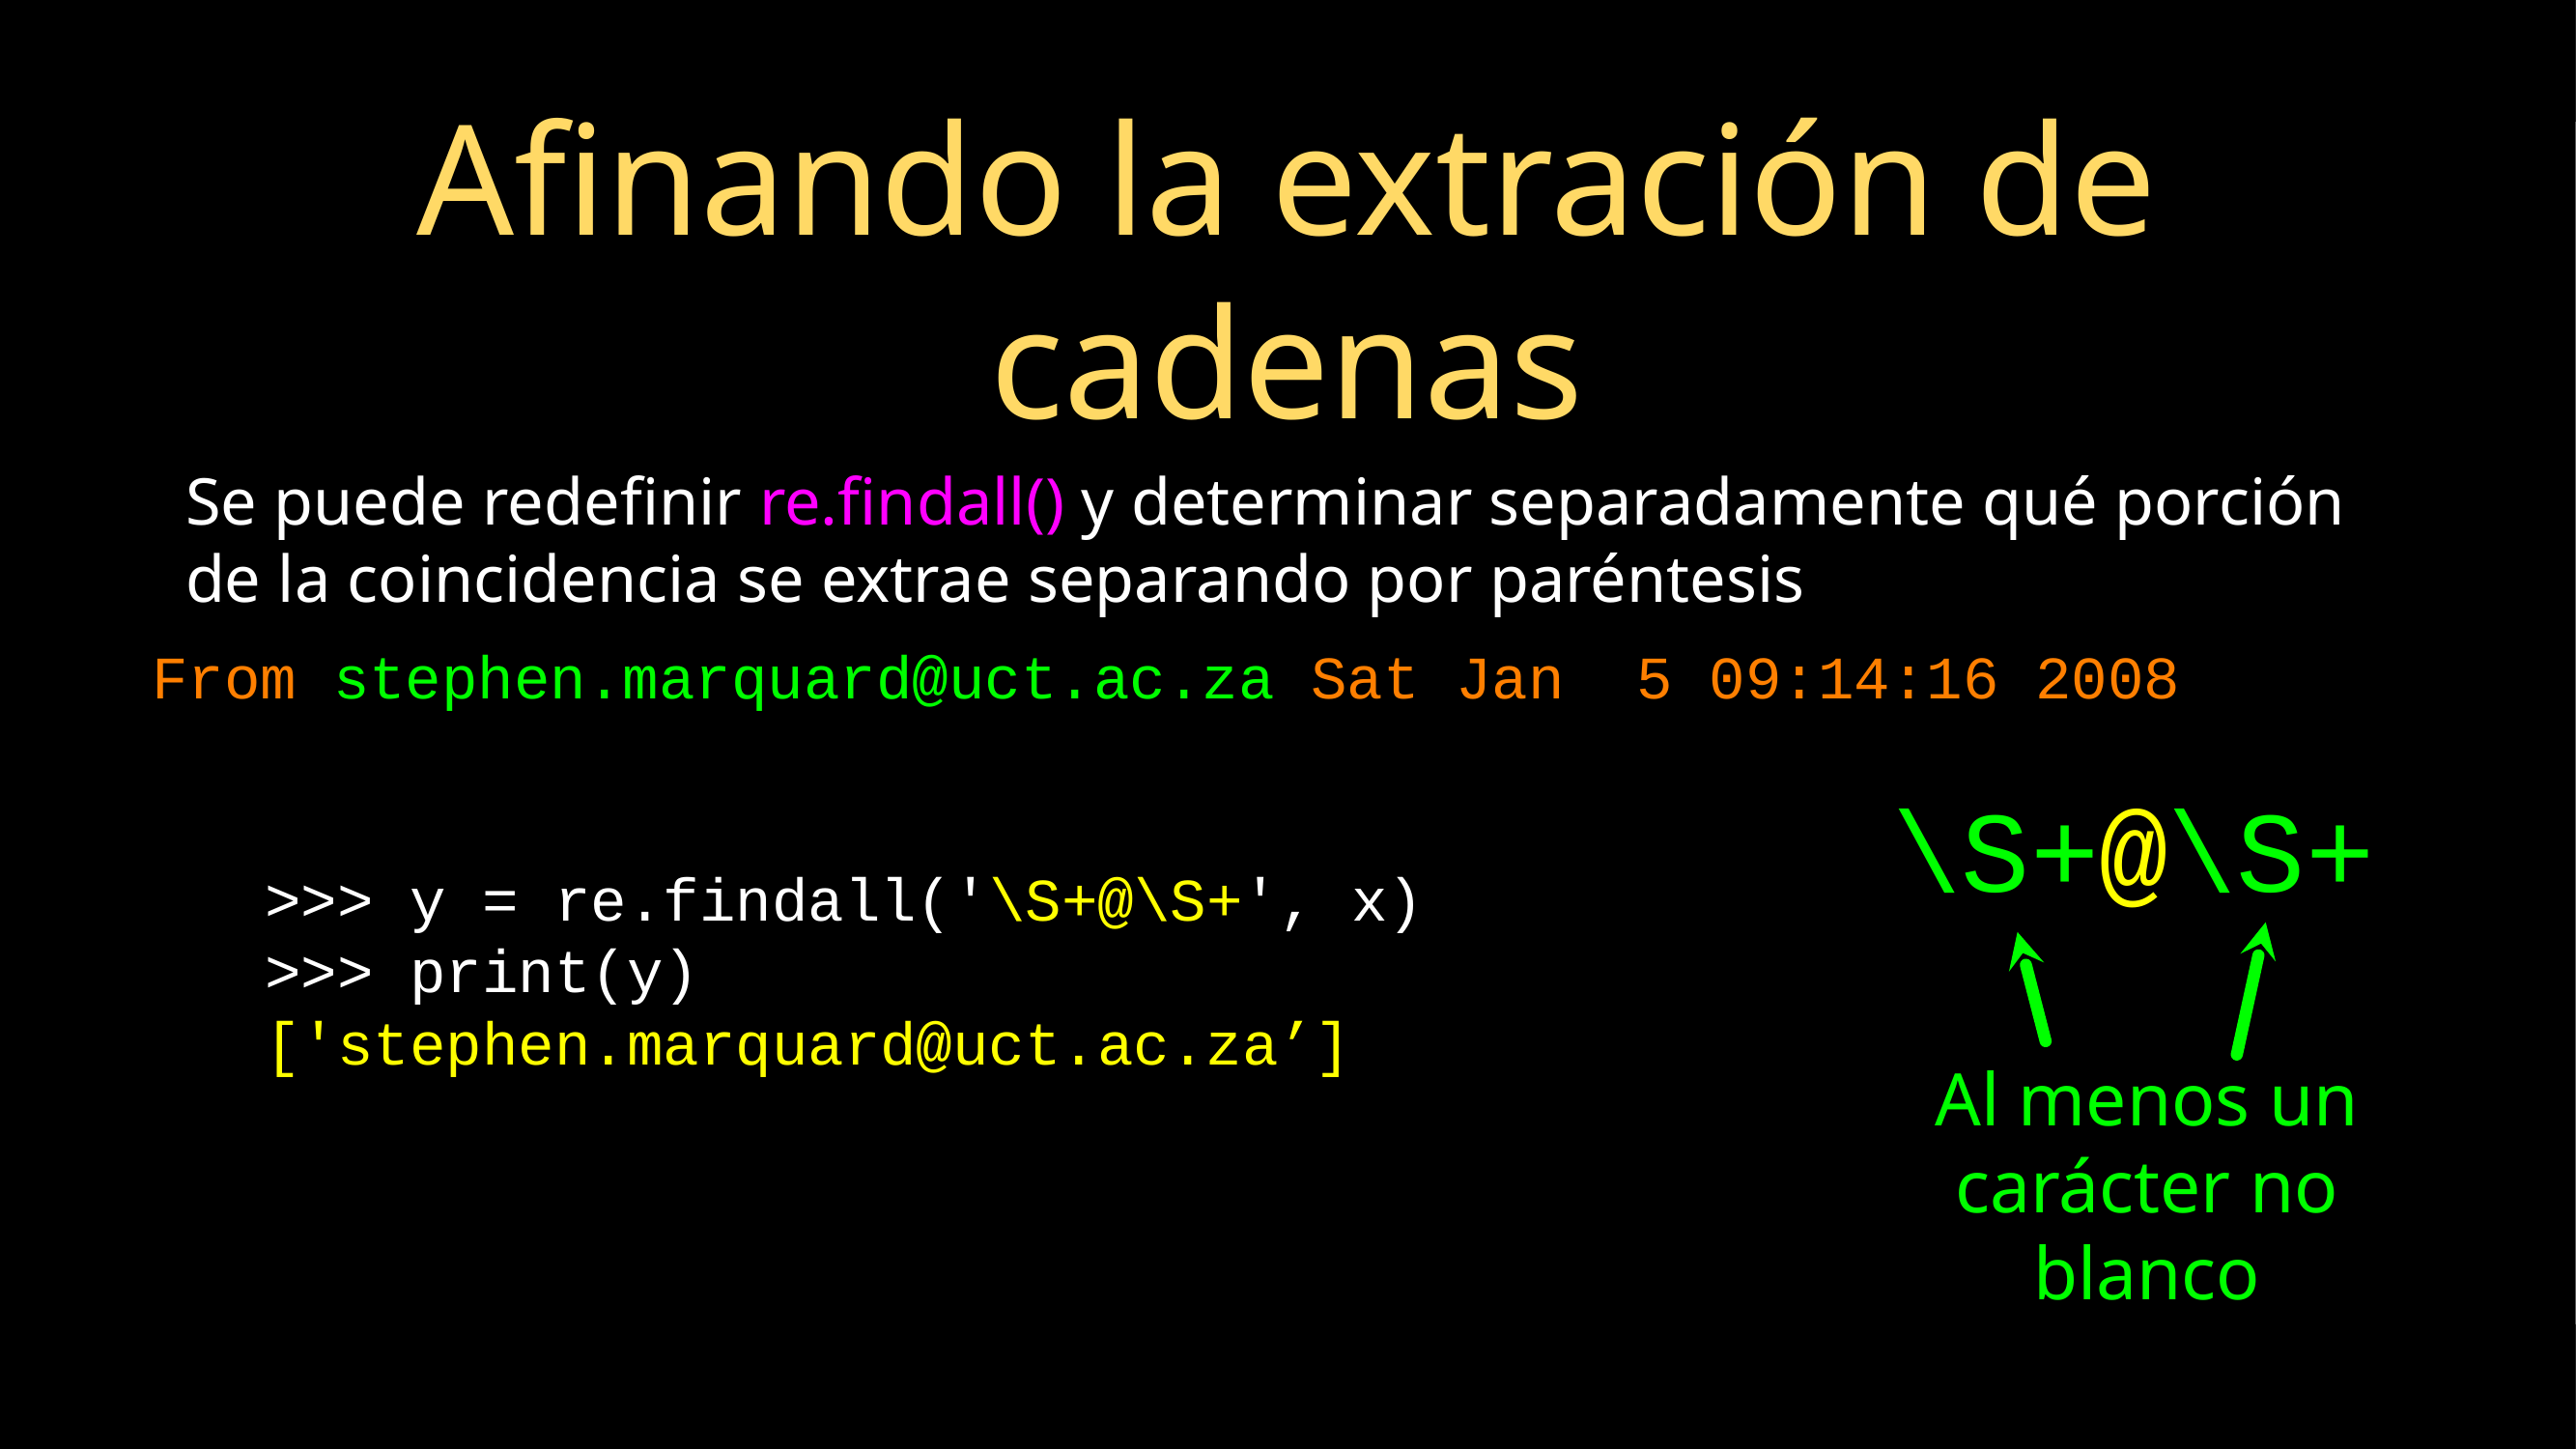

# Afinando la extración de cadenas
Se puede redefinir re.findall() y determinar separadamente qué porción de la coincidencia se extrae separando por paréntesis
From stephen.marquard@uct.ac.za Sat Jan 5 09:14:16 2008
\S+@\S+
>>> y = re.findall('\S+@\S+', x)
>>> print(y)
['stephen.marquard@uct.ac.za’]
Al menos un carácter no blanco